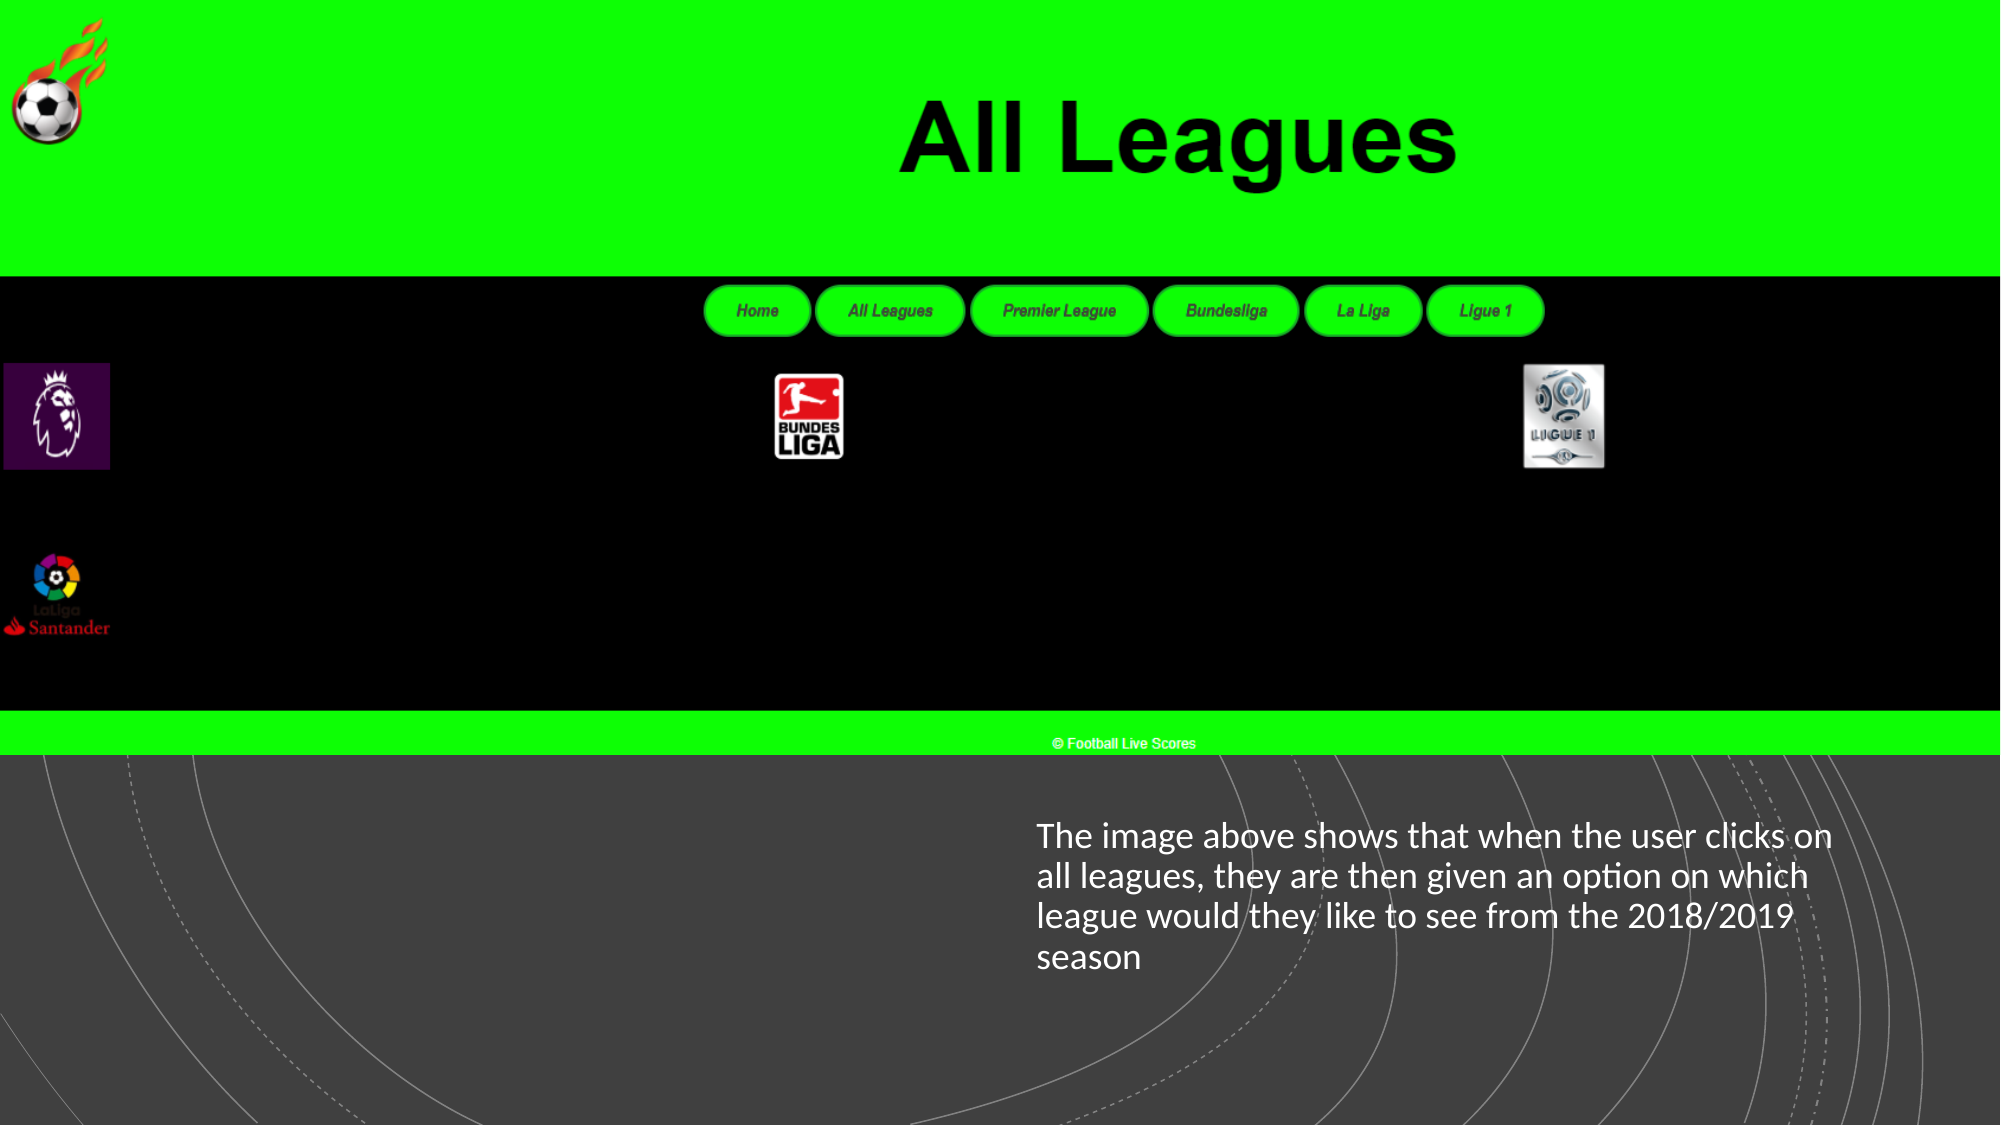

# The image above shows that when the user clicks on all leagues, they are then given an option on which league would they like to see from the 2018/2019 season